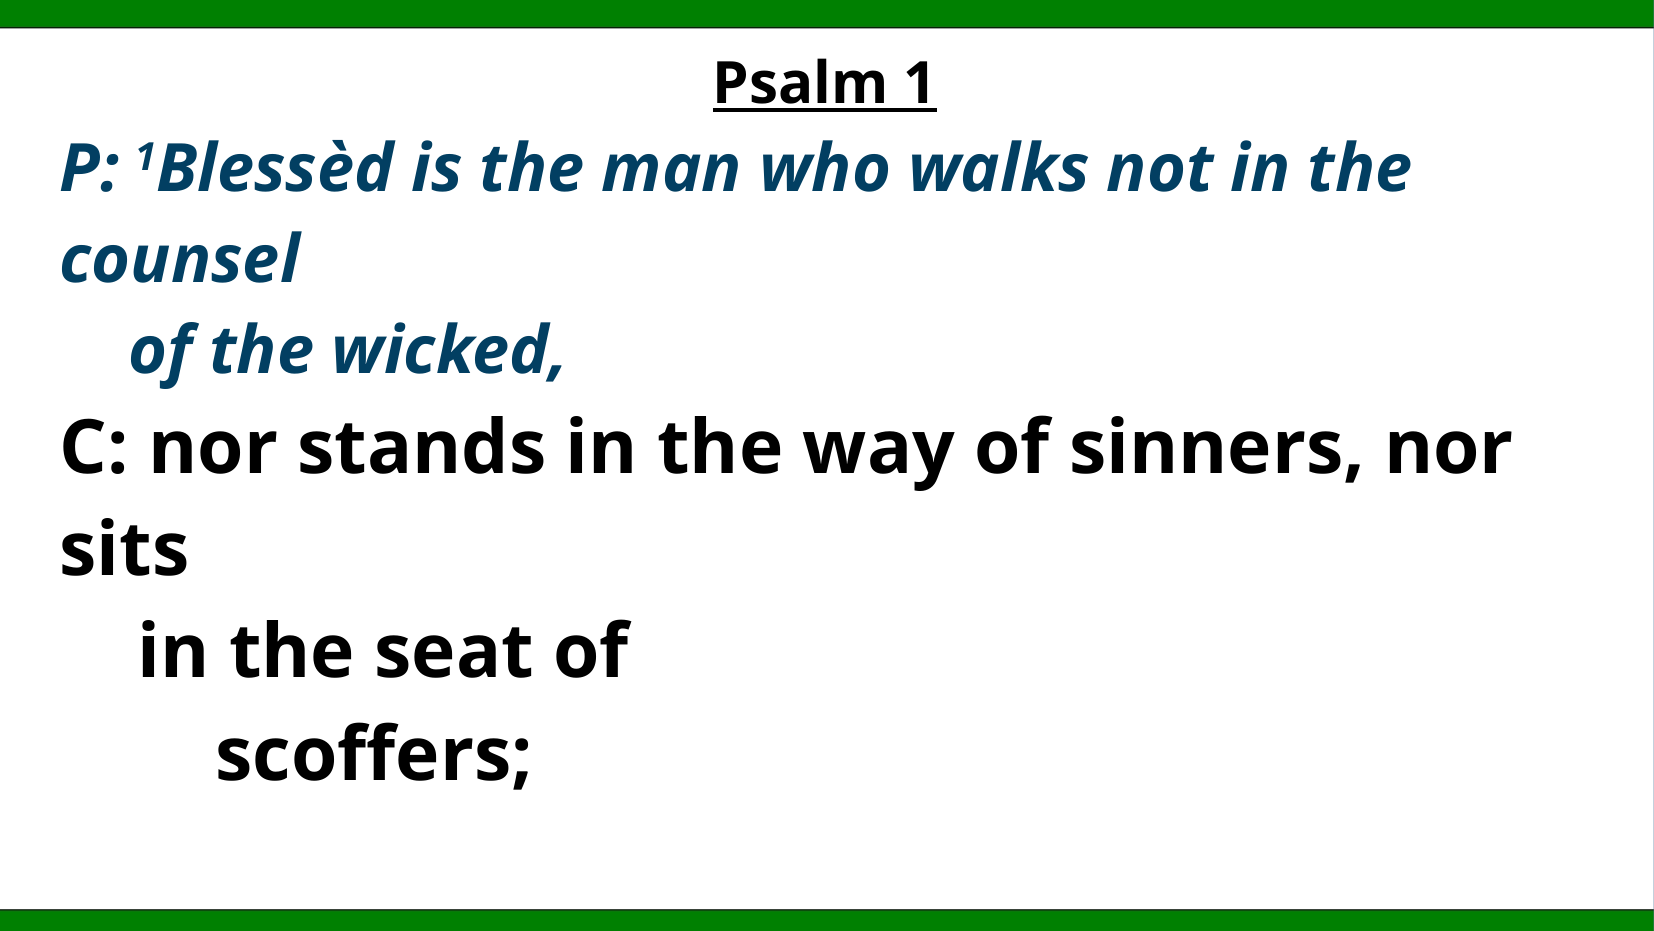

Psalm 1
P:	1Blessèd is the man who walks not in the counsel
 of the wicked,
C: nor stands in the way of sinners, nor sits
 in the seat of
 scoffers;